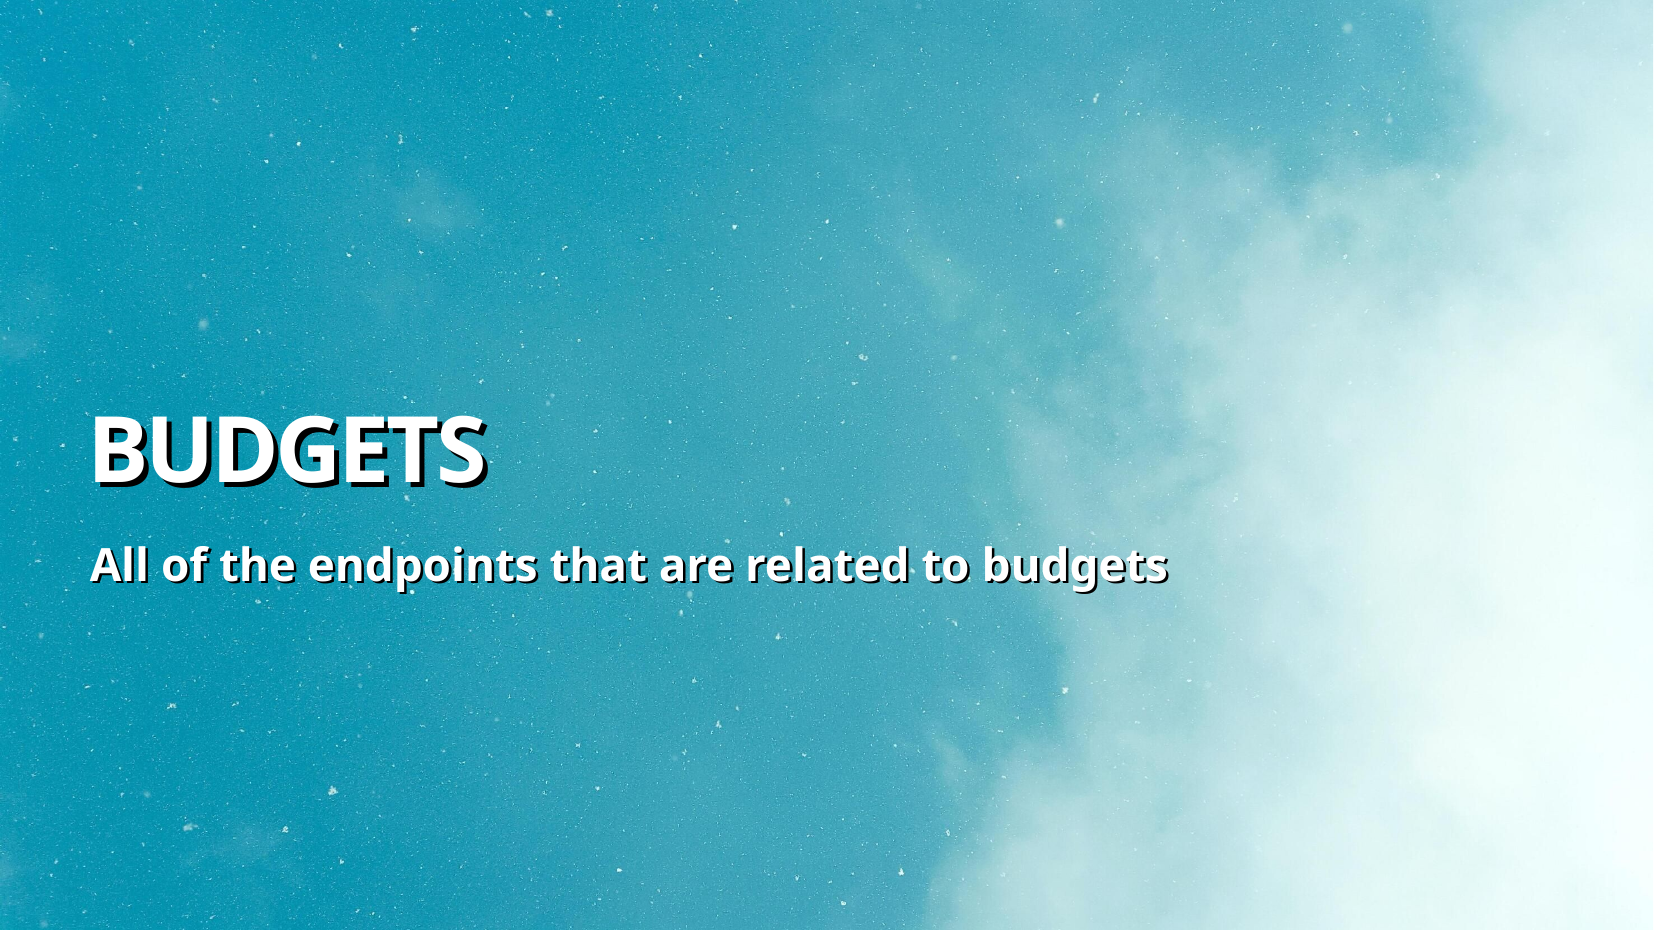

# BUDGETS
All of the endpoints that are related to budgets